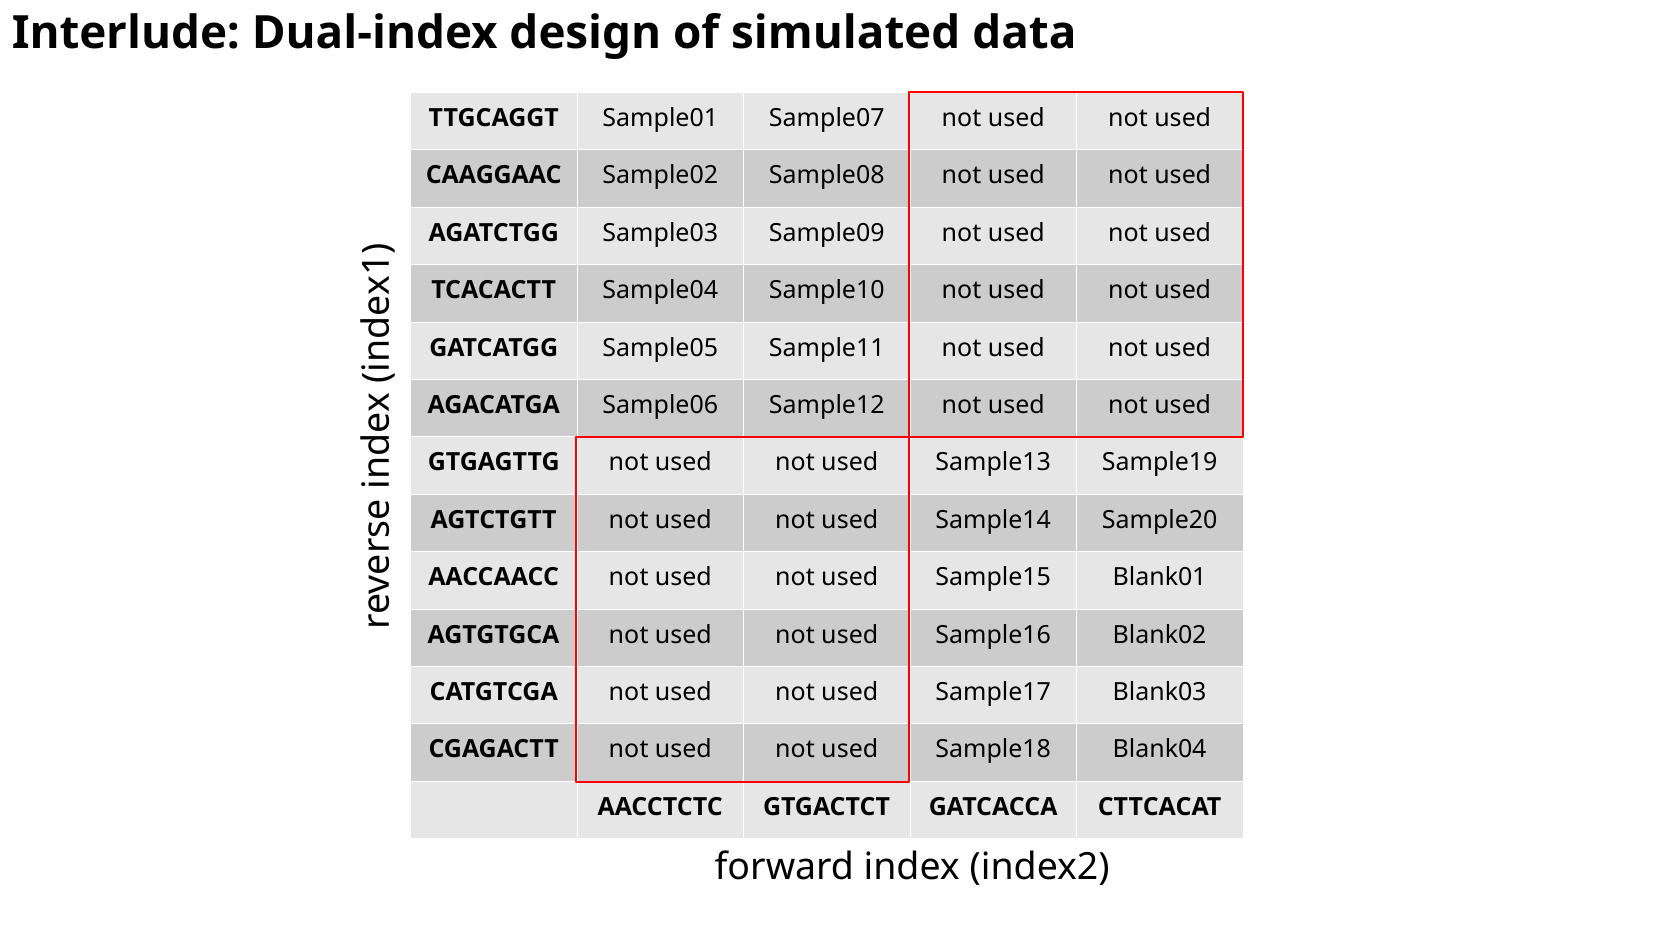

# Interlude: Dual-index design of simulated data
| TTGCAGGT | Sample01 | Sample07 | not used | not used |
| --- | --- | --- | --- | --- |
| CAAGGAAC | Sample02 | Sample08 | not used | not used |
| AGATCTGG | Sample03 | Sample09 | not used | not used |
| TCACACTT | Sample04 | Sample10 | not used | not used |
| GATCATGG | Sample05 | Sample11 | not used | not used |
| AGACATGA | Sample06 | Sample12 | not used | not used |
| GTGAGTTG | not used | not used | Sample13 | Sample19 |
| AGTCTGTT | not used | not used | Sample14 | Sample20 |
| AACCAACC | not used | not used | Sample15 | Blank01 |
| AGTGTGCA | not used | not used | Sample16 | Blank02 |
| CATGTCGA | not used | not used | Sample17 | Blank03 |
| CGAGACTT | not used | not used | Sample18 | Blank04 |
| | AACCTCTC | GTGACTCT | GATCACCA | CTTCACAT |
reverse index (index1)
forward index (index2)